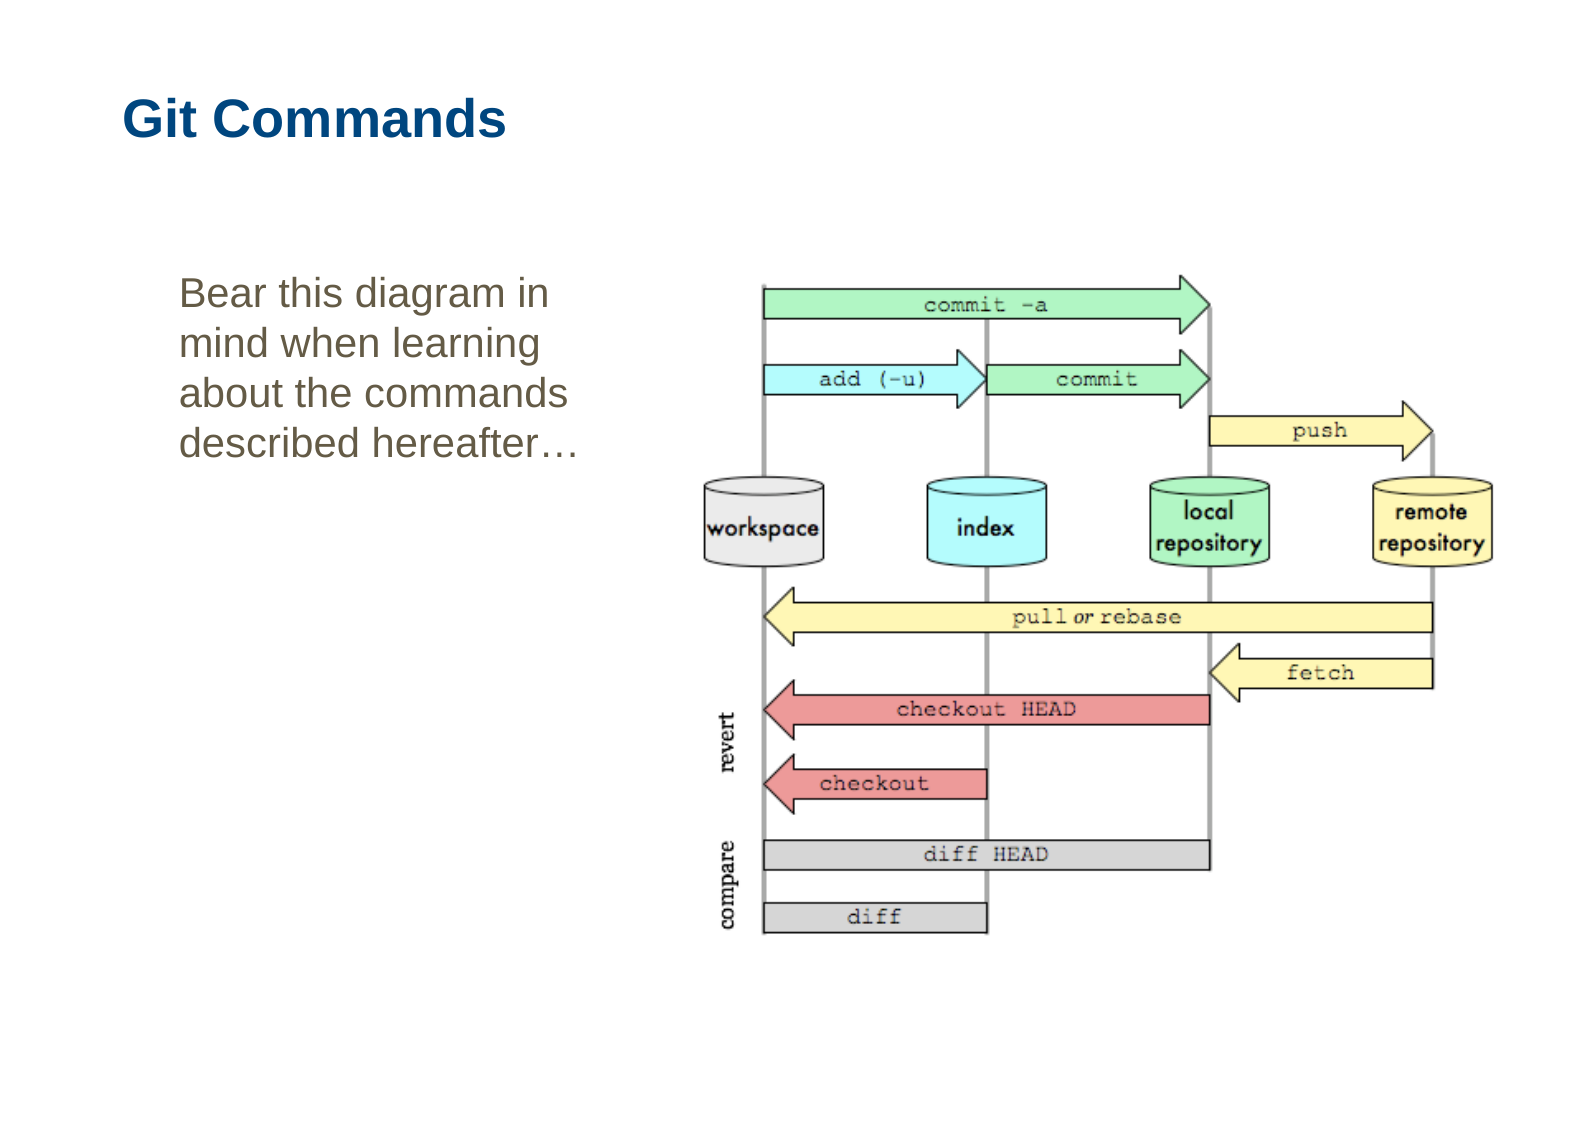

# Git Commands
Bear this diagram in mind when learning about the commands described hereafter…